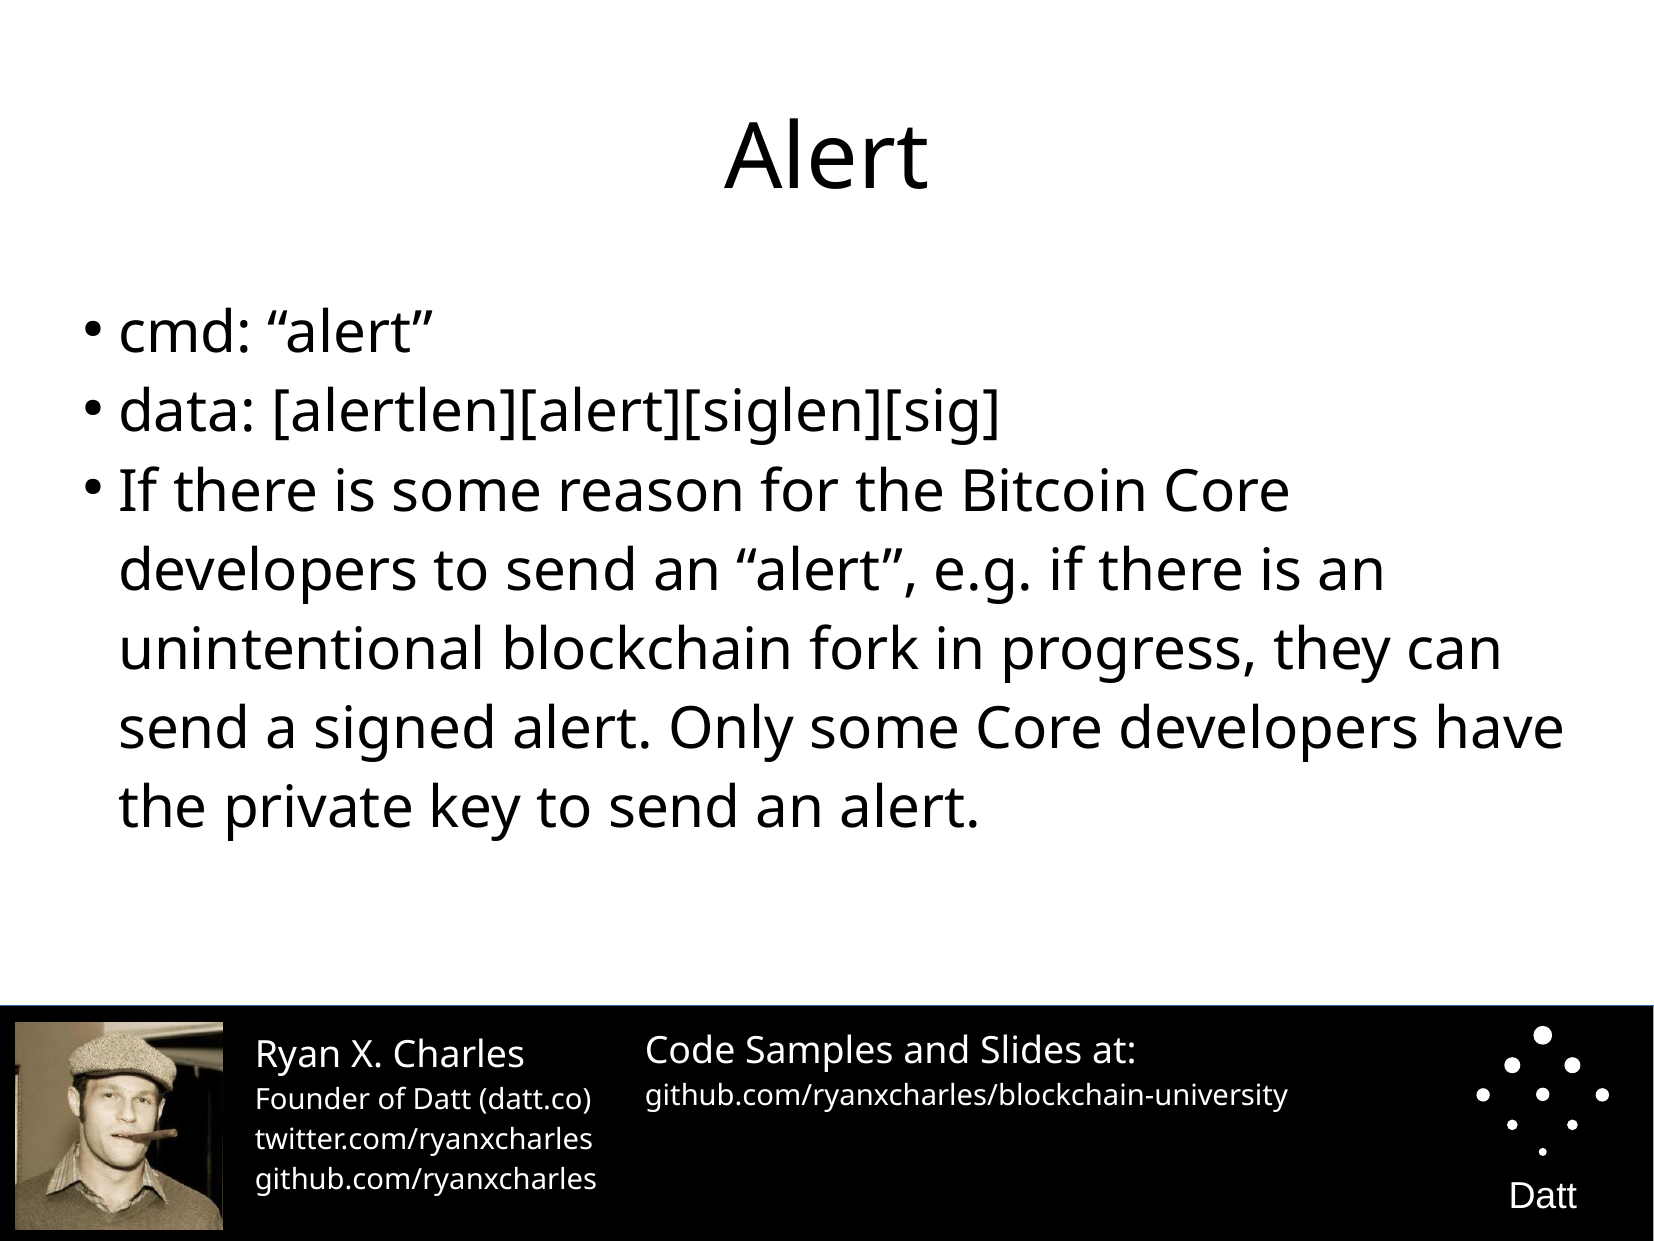

# Alert
cmd: “alert”
data: [alertlen][alert][siglen][sig]
If there is some reason for the Bitcoin Core developers to send an “alert”, e.g. if there is an unintentional blockchain fork in progress, they can send a signed alert. Only some Core developers have the private key to send an alert.
Code Samples and Slides at:
github.com/ryanxcharles/blockchain-university
Ryan X. Charles
Founder of Datt (datt.co)
twitter.com/ryanxcharles
github.com/ryanxcharles
Datt